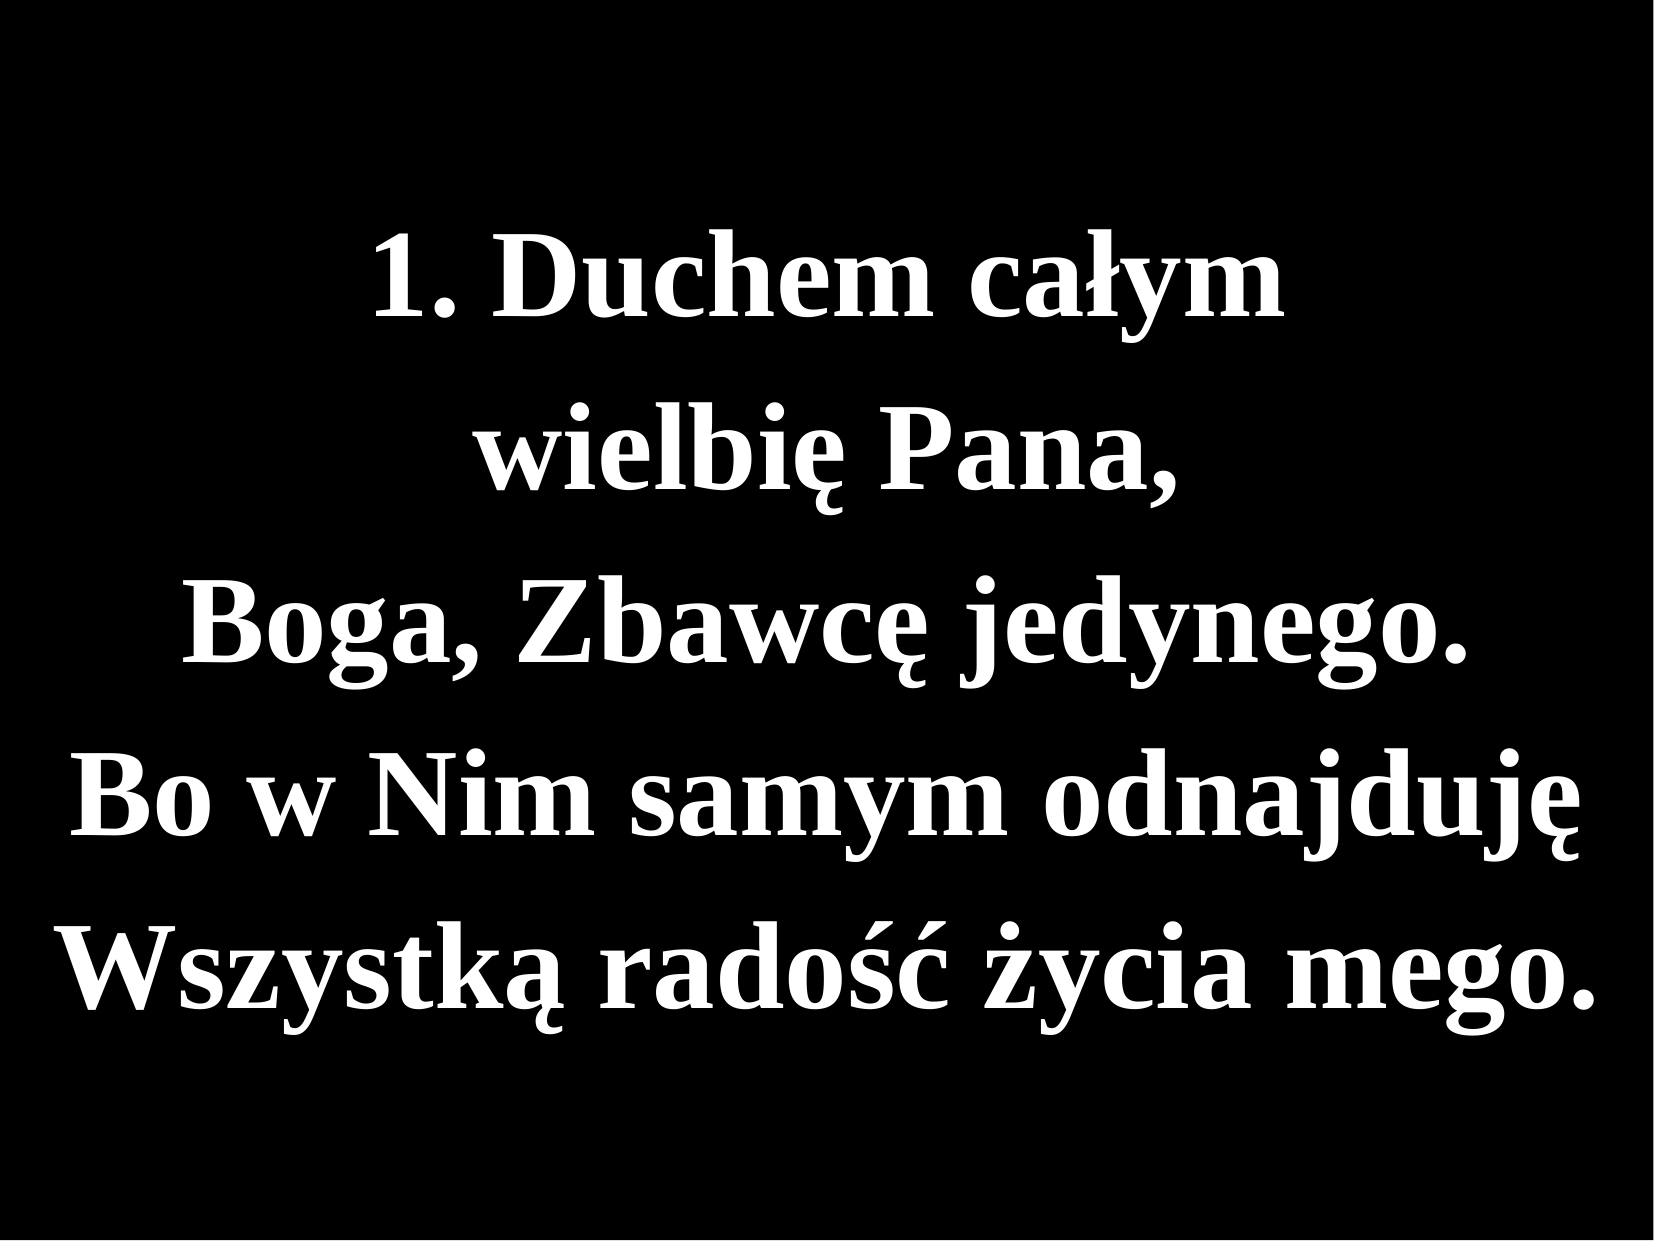

# 1. Duchem całym ppp wielbię Pana, ppp Boga, Zbawcę jedynego. ppp Bo w Nim samym odnajduję ppp Wszystką radość życia mego.